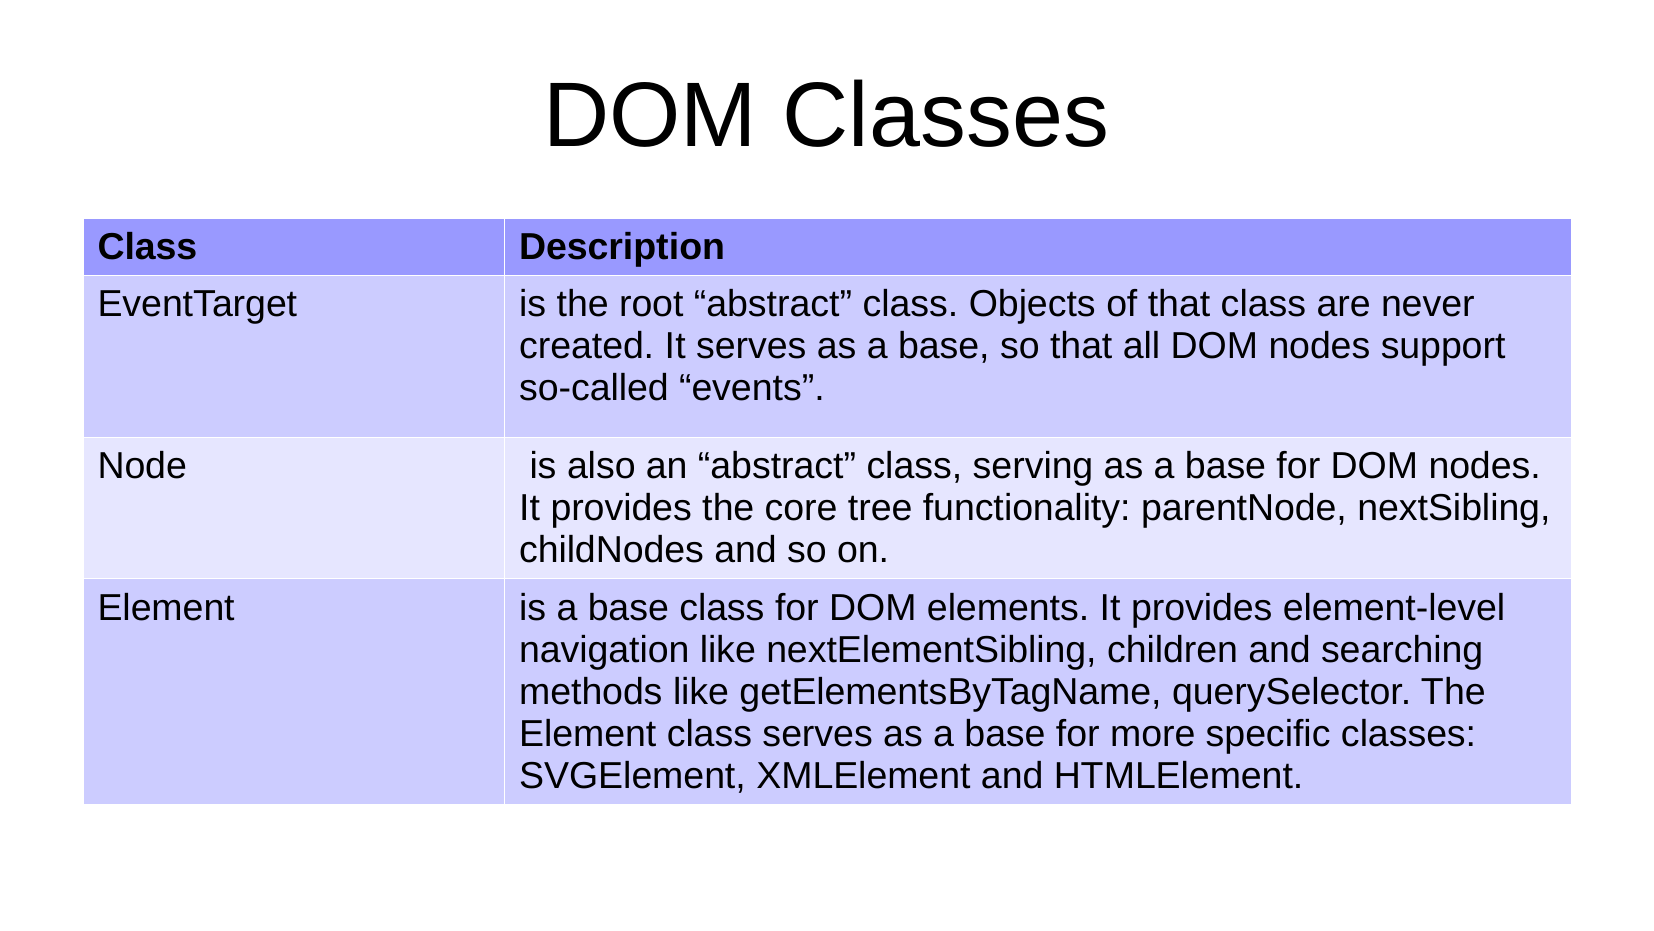

# DOM Classes
| Class | Description |
| --- | --- |
| EventTarget | is the root “abstract” class. Objects of that class are never created. It serves as a base, so that all DOM nodes support so-called “events”. |
| Node | is also an “abstract” class, serving as a base for DOM nodes. It provides the core tree functionality: parentNode, nextSibling, childNodes and so on. |
| Element | is a base class for DOM elements. It provides element-level navigation like nextElementSibling, children and searching methods like getElementsByTagName, querySelector. The Element class serves as a base for more specific classes: SVGElement, XMLElement and HTMLElement. |